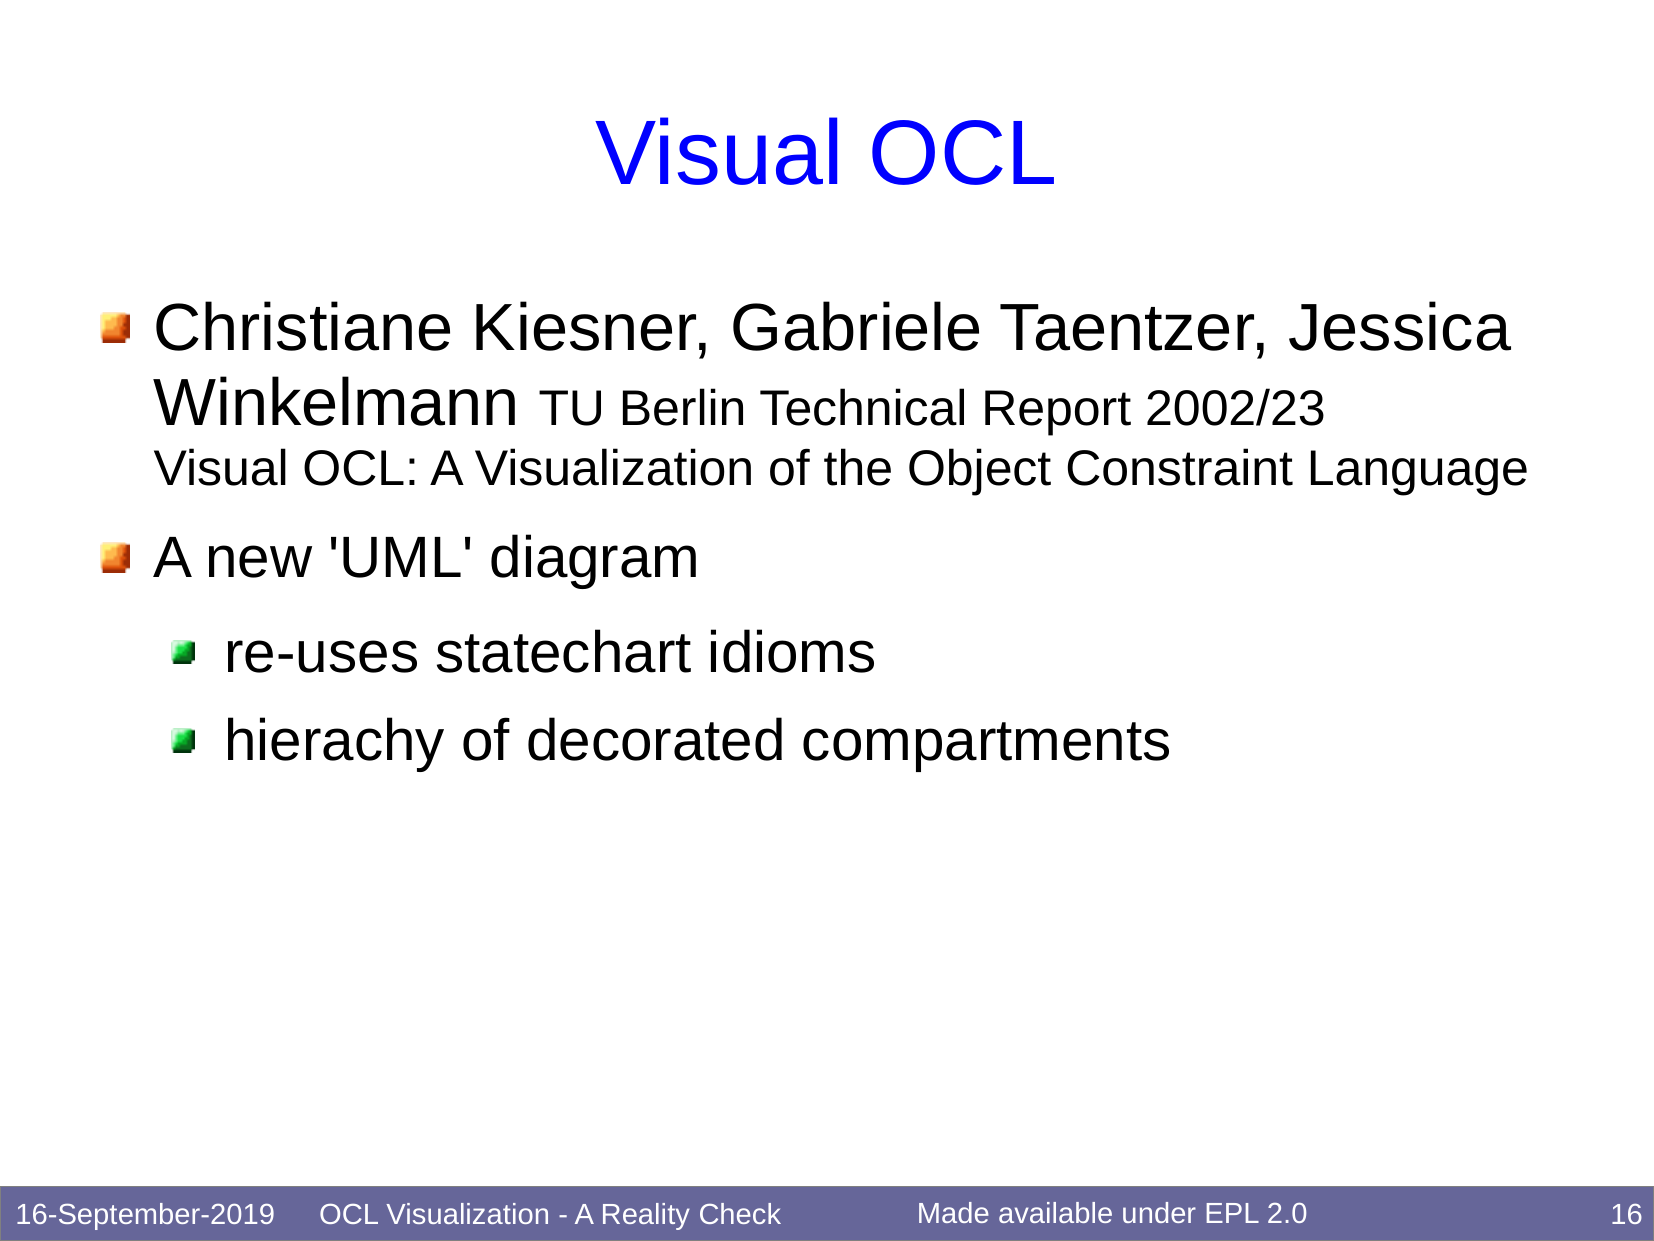

# Visual OCL
Christiane Kiesner, Gabriele Taentzer, Jessica Winkelmann TU Berlin Technical Report 2002/23
Visual OCL: A Visualization of the Object Constraint Language
A new 'UML' diagram
re-uses statechart idioms
hierachy of decorated compartments
16-September-2019
OCL Visualization - A Reality Check
16